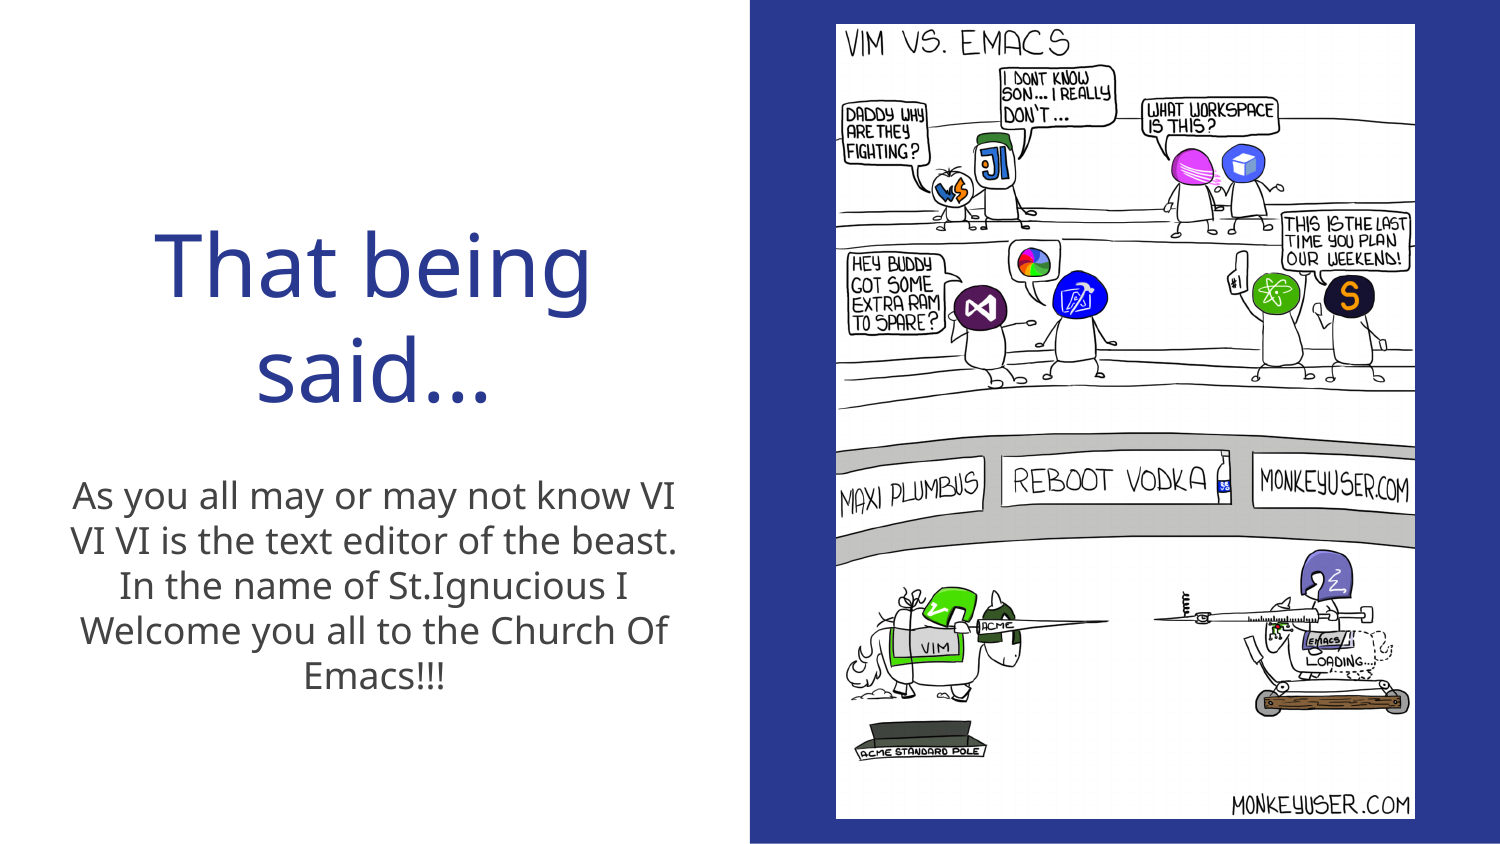

# That being said...
As you all may or may not know VI VI VI is the text editor of the beast. In the name of St.Ignucious I Welcome you all to the Church Of Emacs!!!